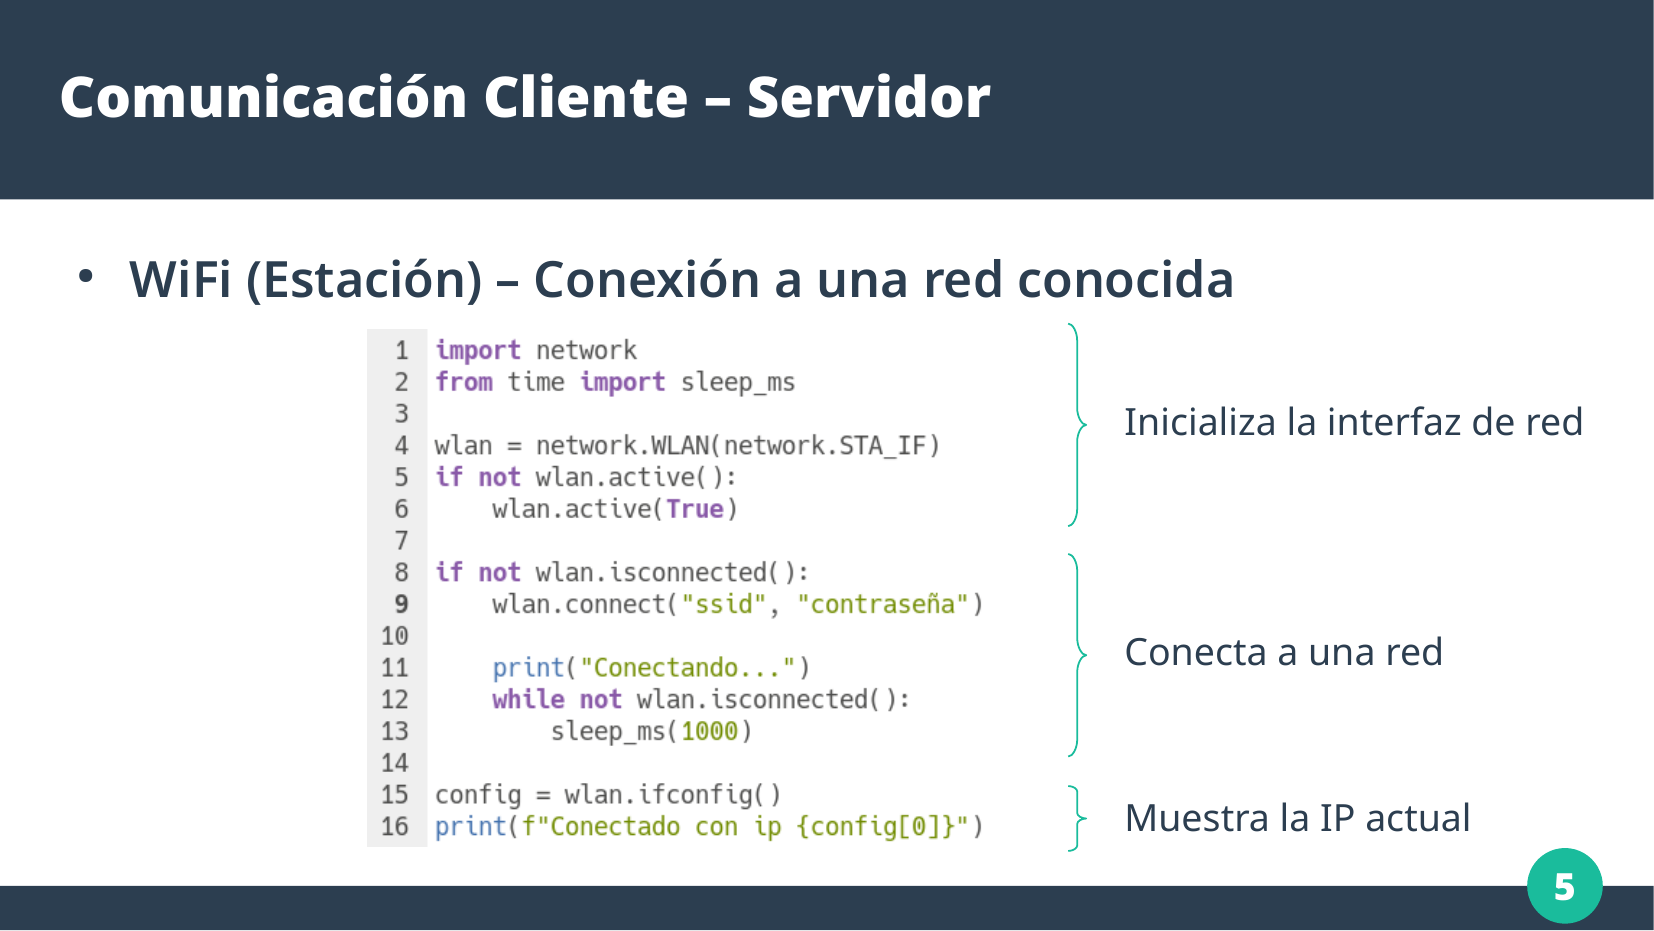

# Comunicación Cliente – Servidor
WiFi (Estación) – Conexión a una red conocida
Inicializa la interfaz de red
Conecta a una red
Muestra la IP actual